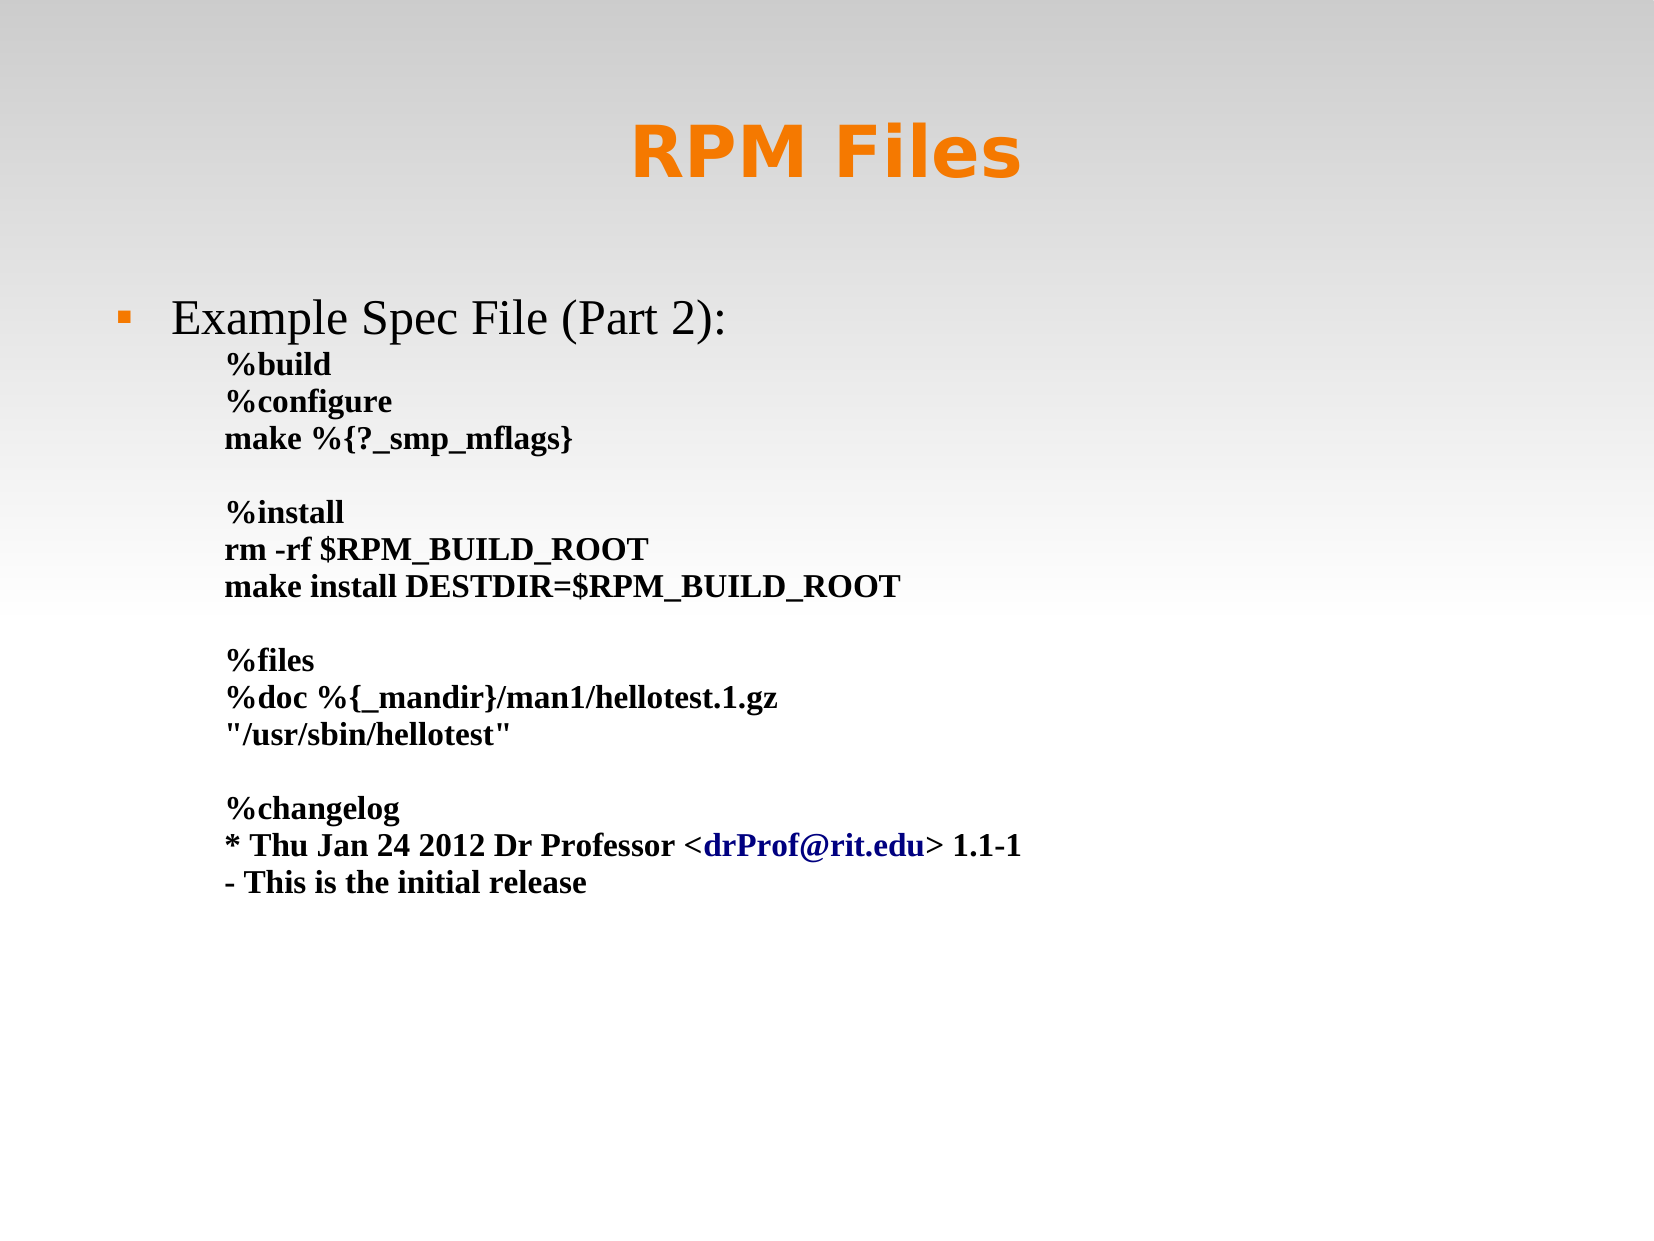

# RPM Files
Example Spec File (Part 2):
%build
%configure
make %{?_smp_mflags}
%install
rm -rf $RPM_BUILD_ROOT
make install DESTDIR=$RPM_BUILD_ROOT
%files
%doc %{_mandir}/man1/hellotest.1.gz
"/usr/sbin/hellotest"
%changelog
* Thu Jan 24 2012 Dr Professor <drProf@rit.edu> 1.1-1
- This is the initial release